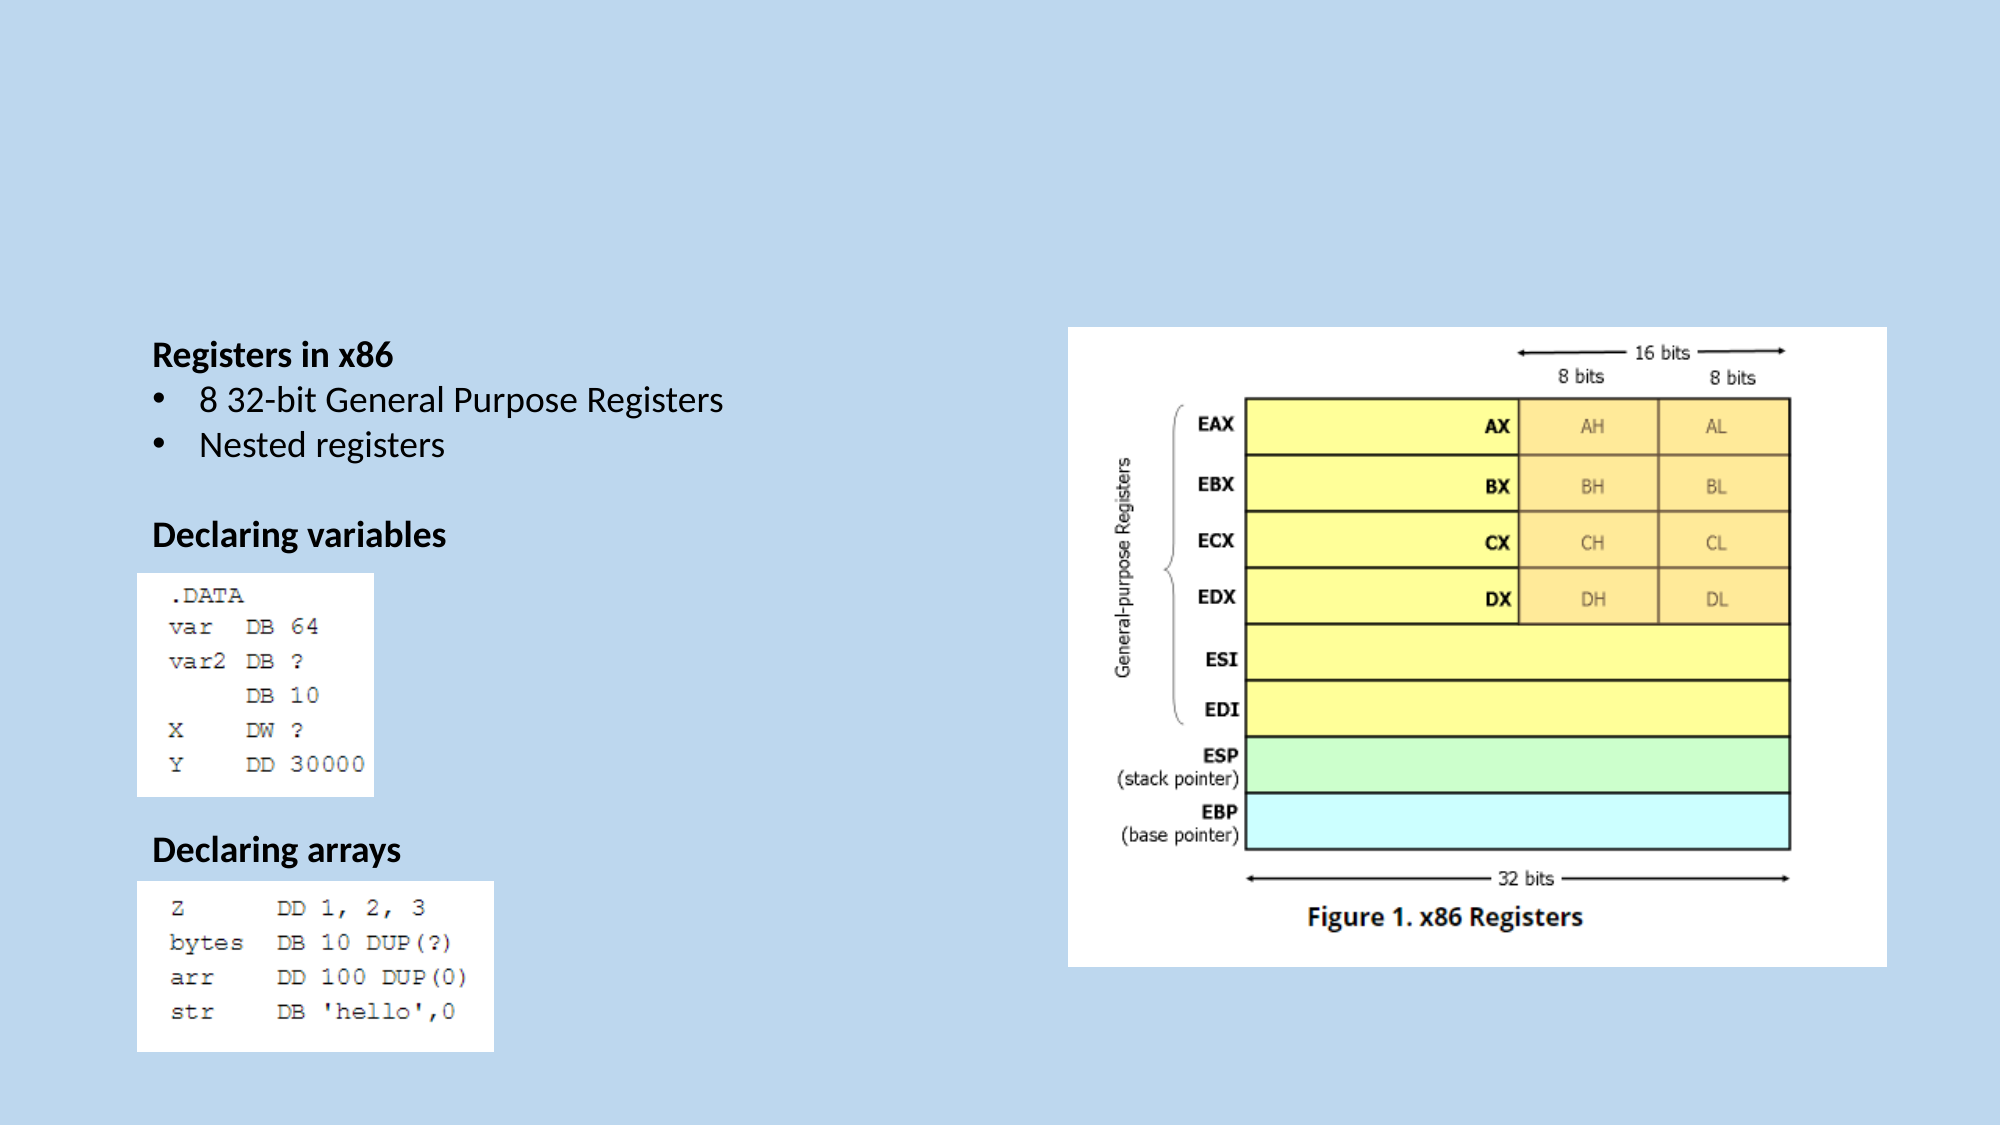

#
Registers in x86
8 32-bit General Purpose Registers
Nested registers
Declaring variables
Declaring arrays